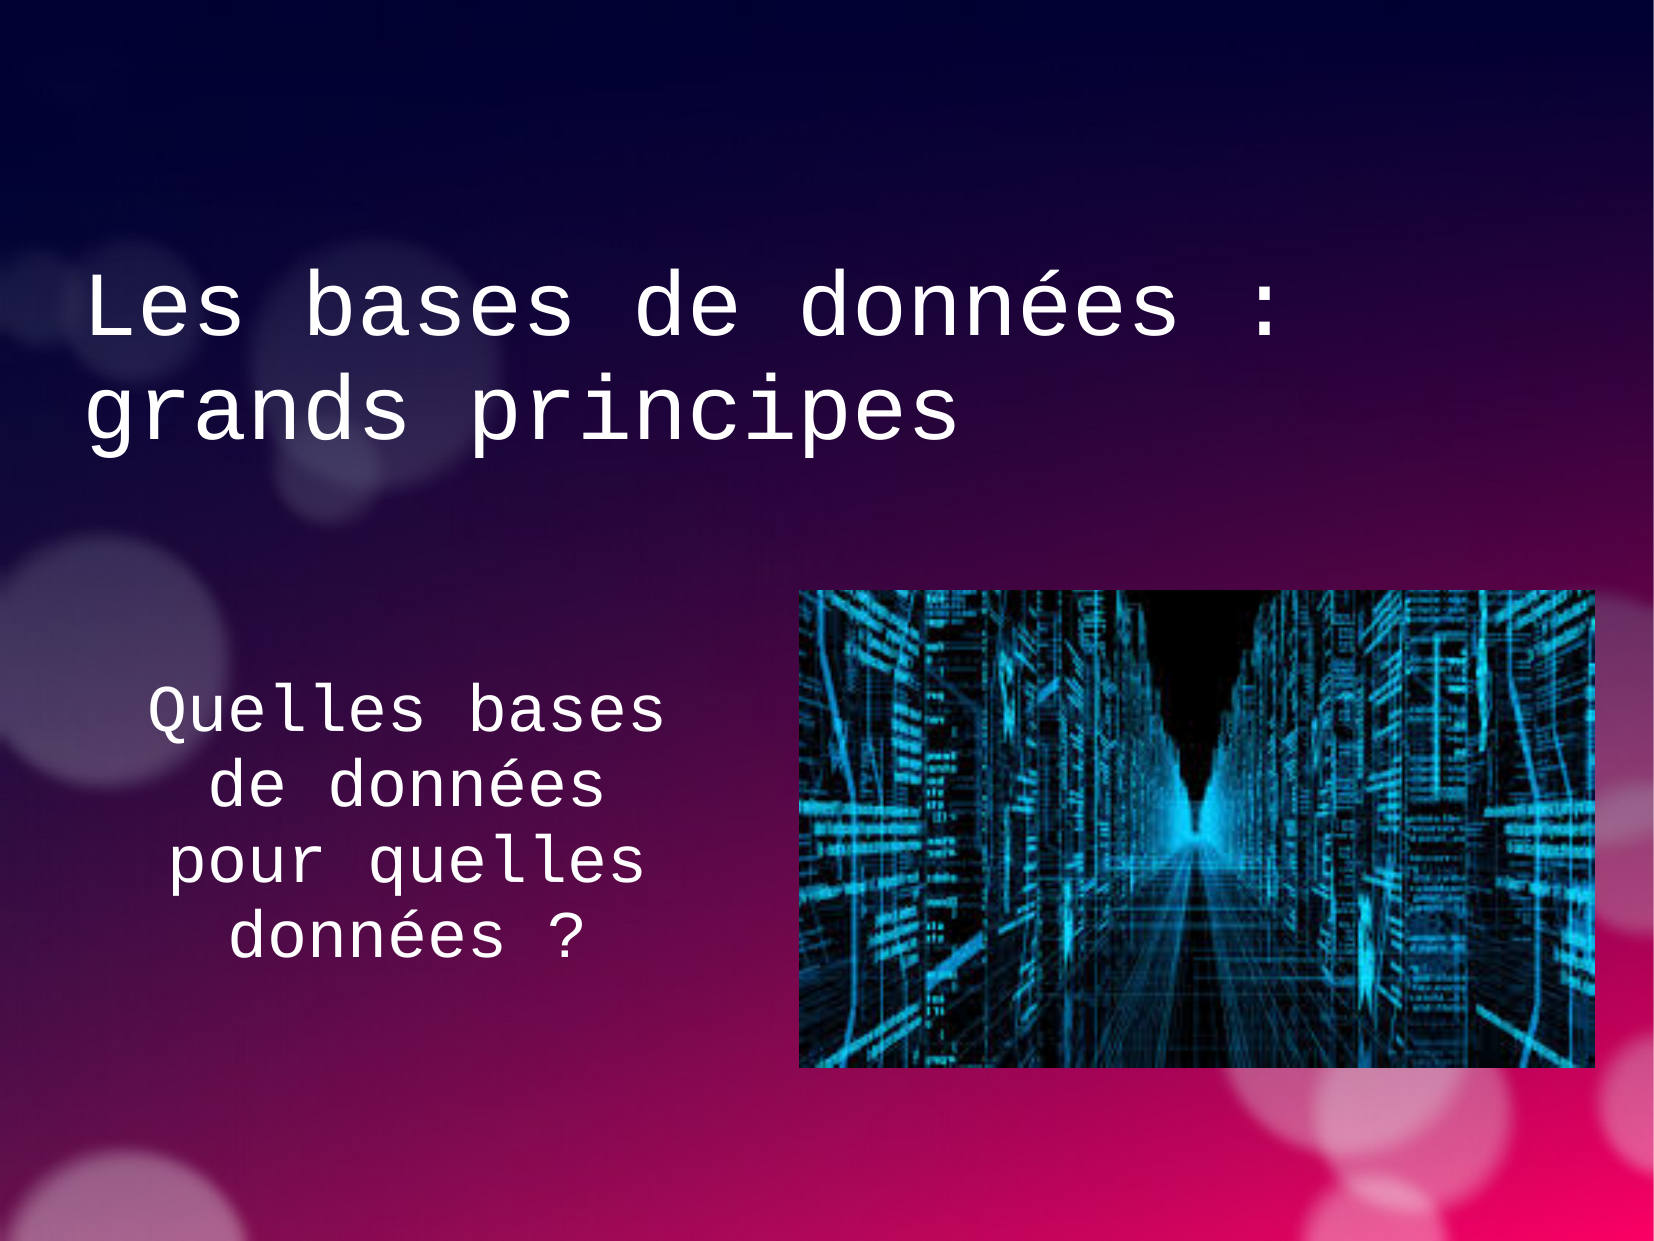

# Les bases de données : grands principes
Quelles bases de données pour quelles données ?